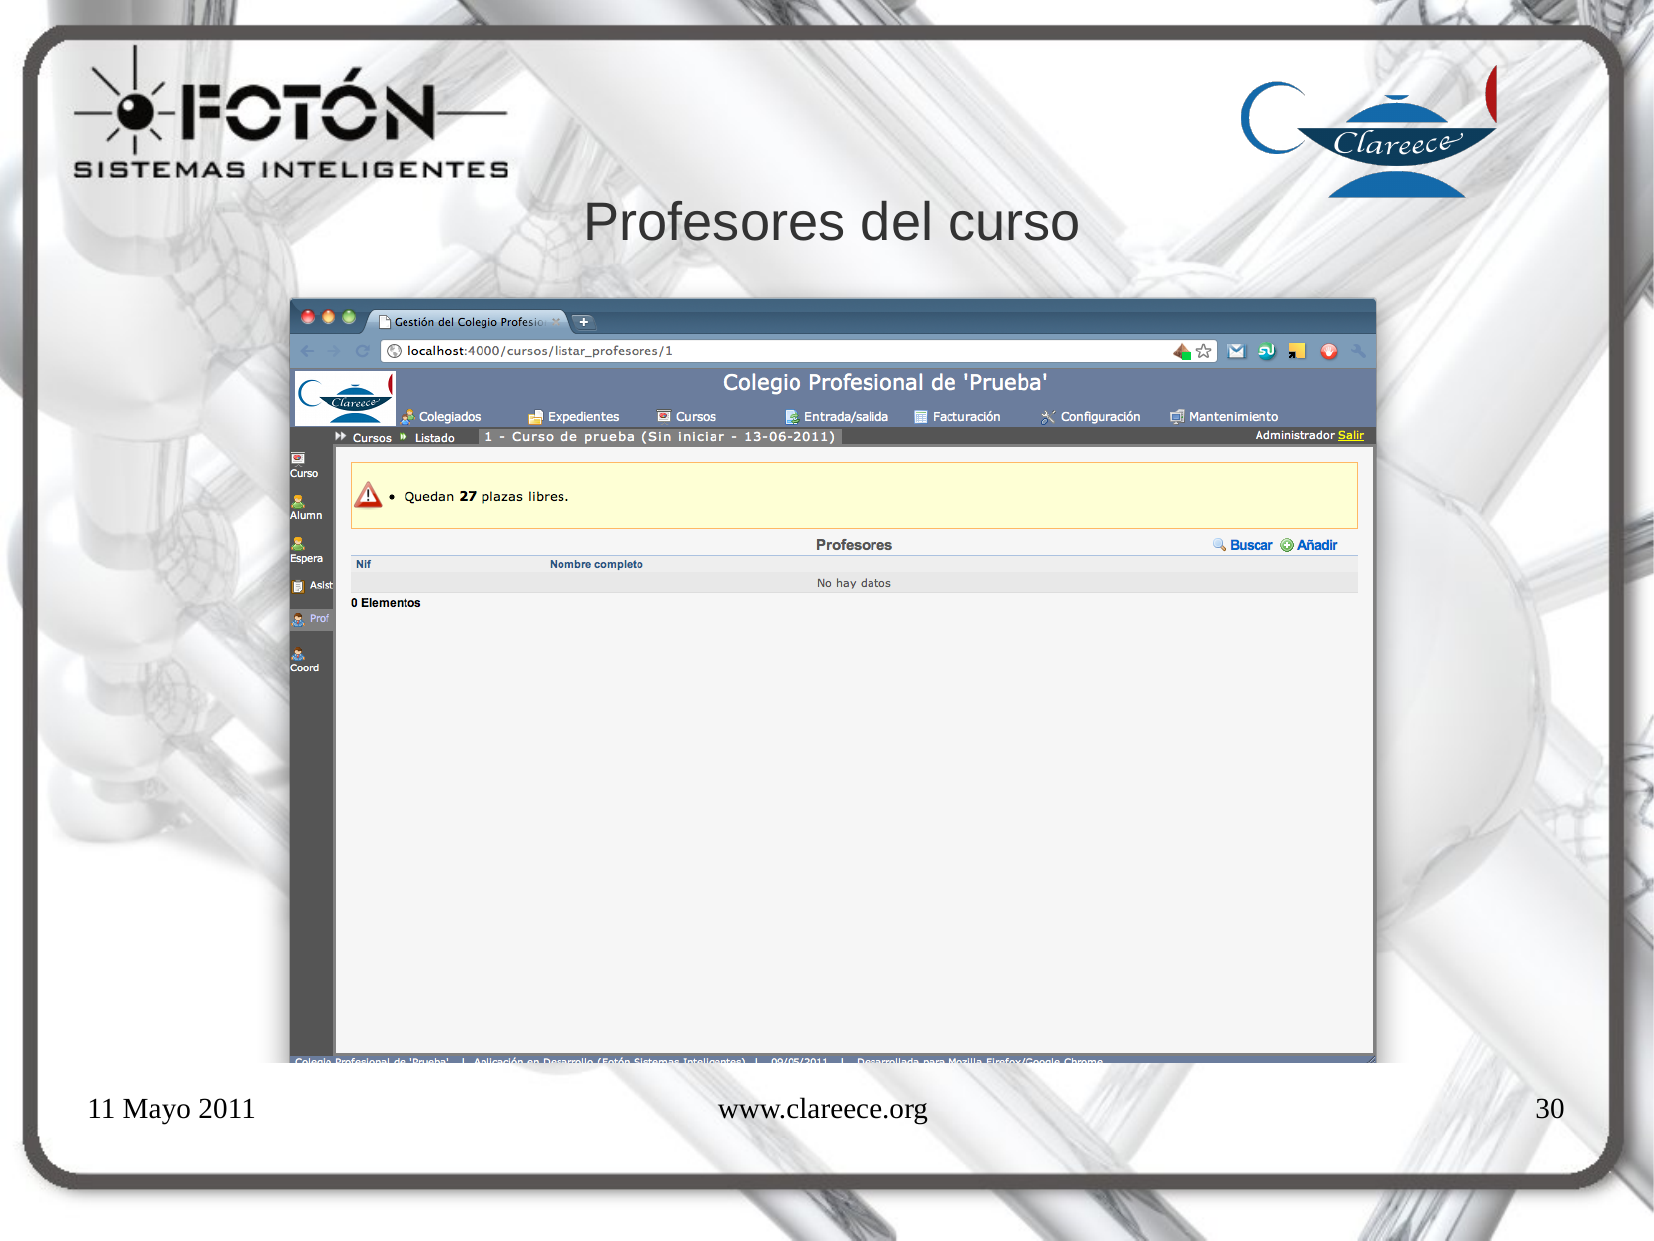

# Profesores del curso
11 Mayo 2011
www.clareece.org
30